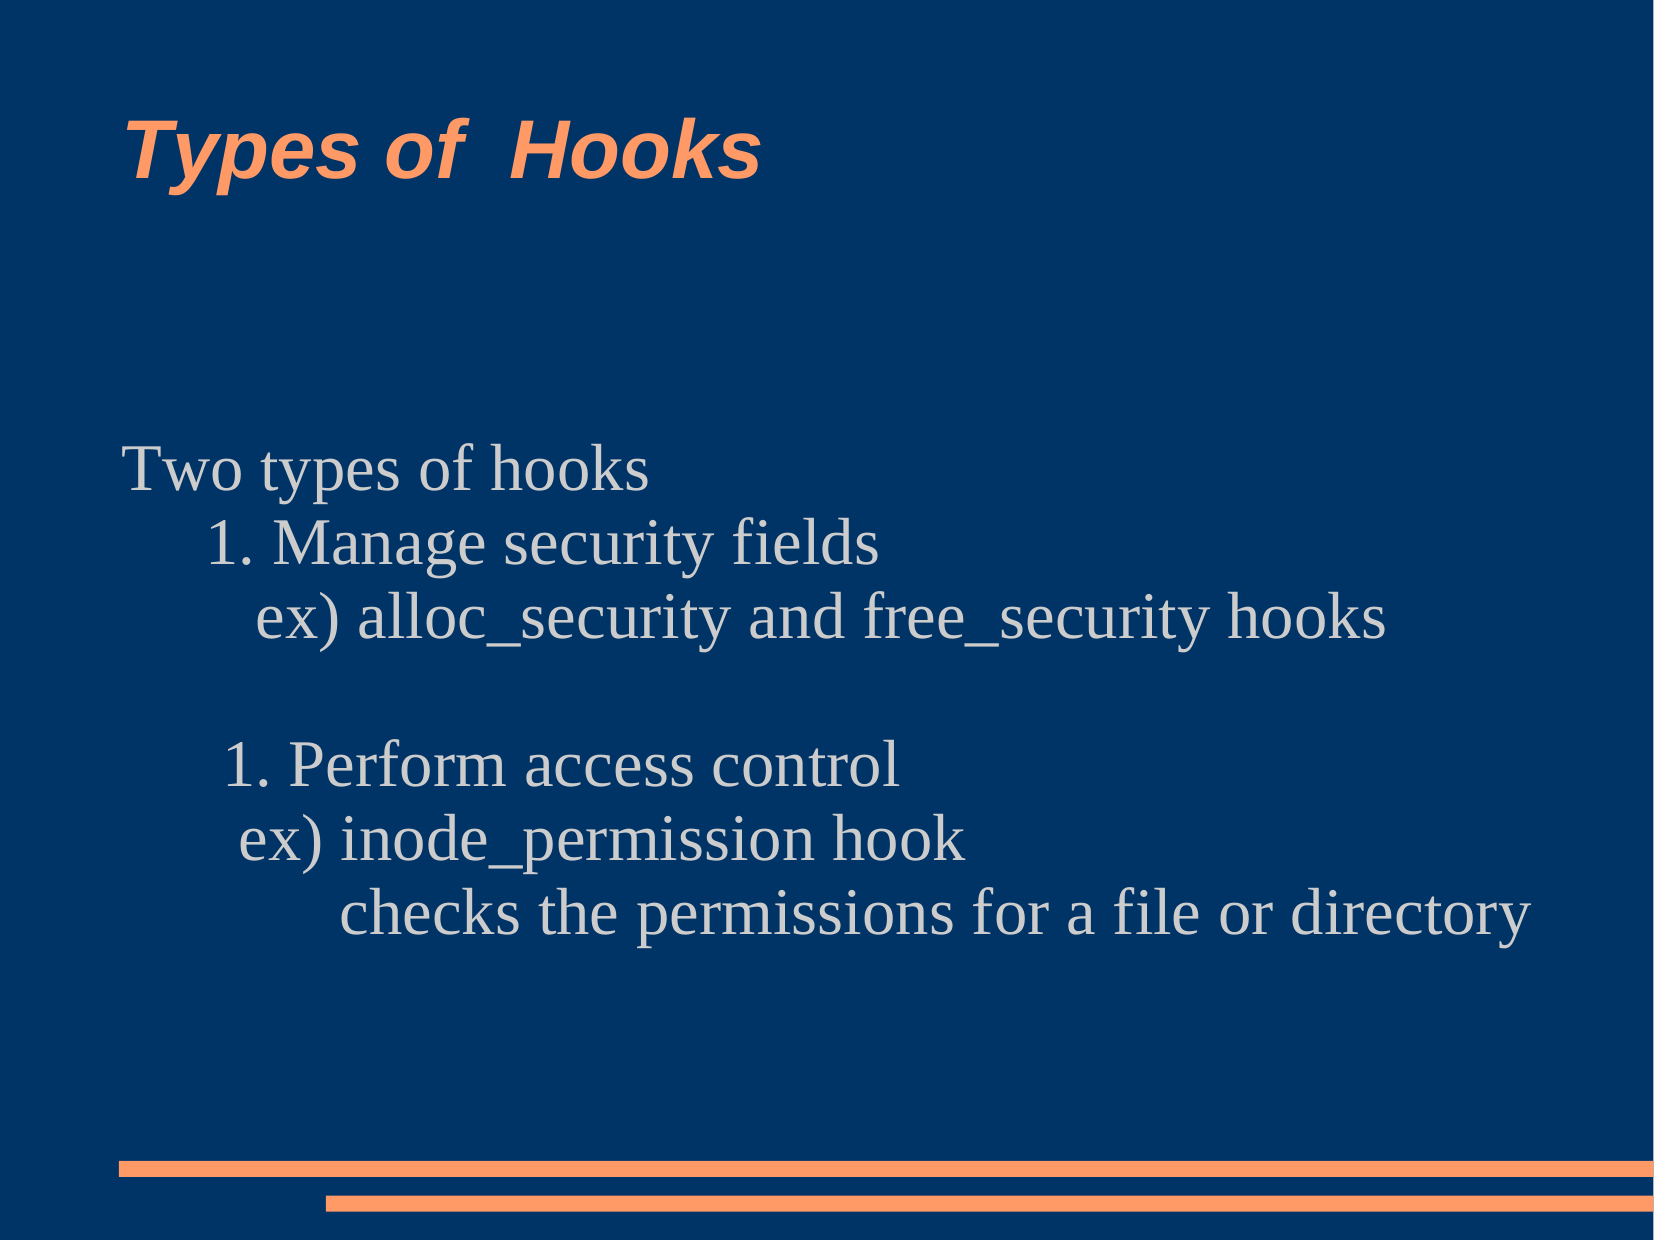

# Types of Hooks
Two types of hooks
 1. Manage security fields
 ex) alloc_security and free_security hooks
 1. Perform access control
 ex) inode_permission hook
 checks the permissions for a file or directory